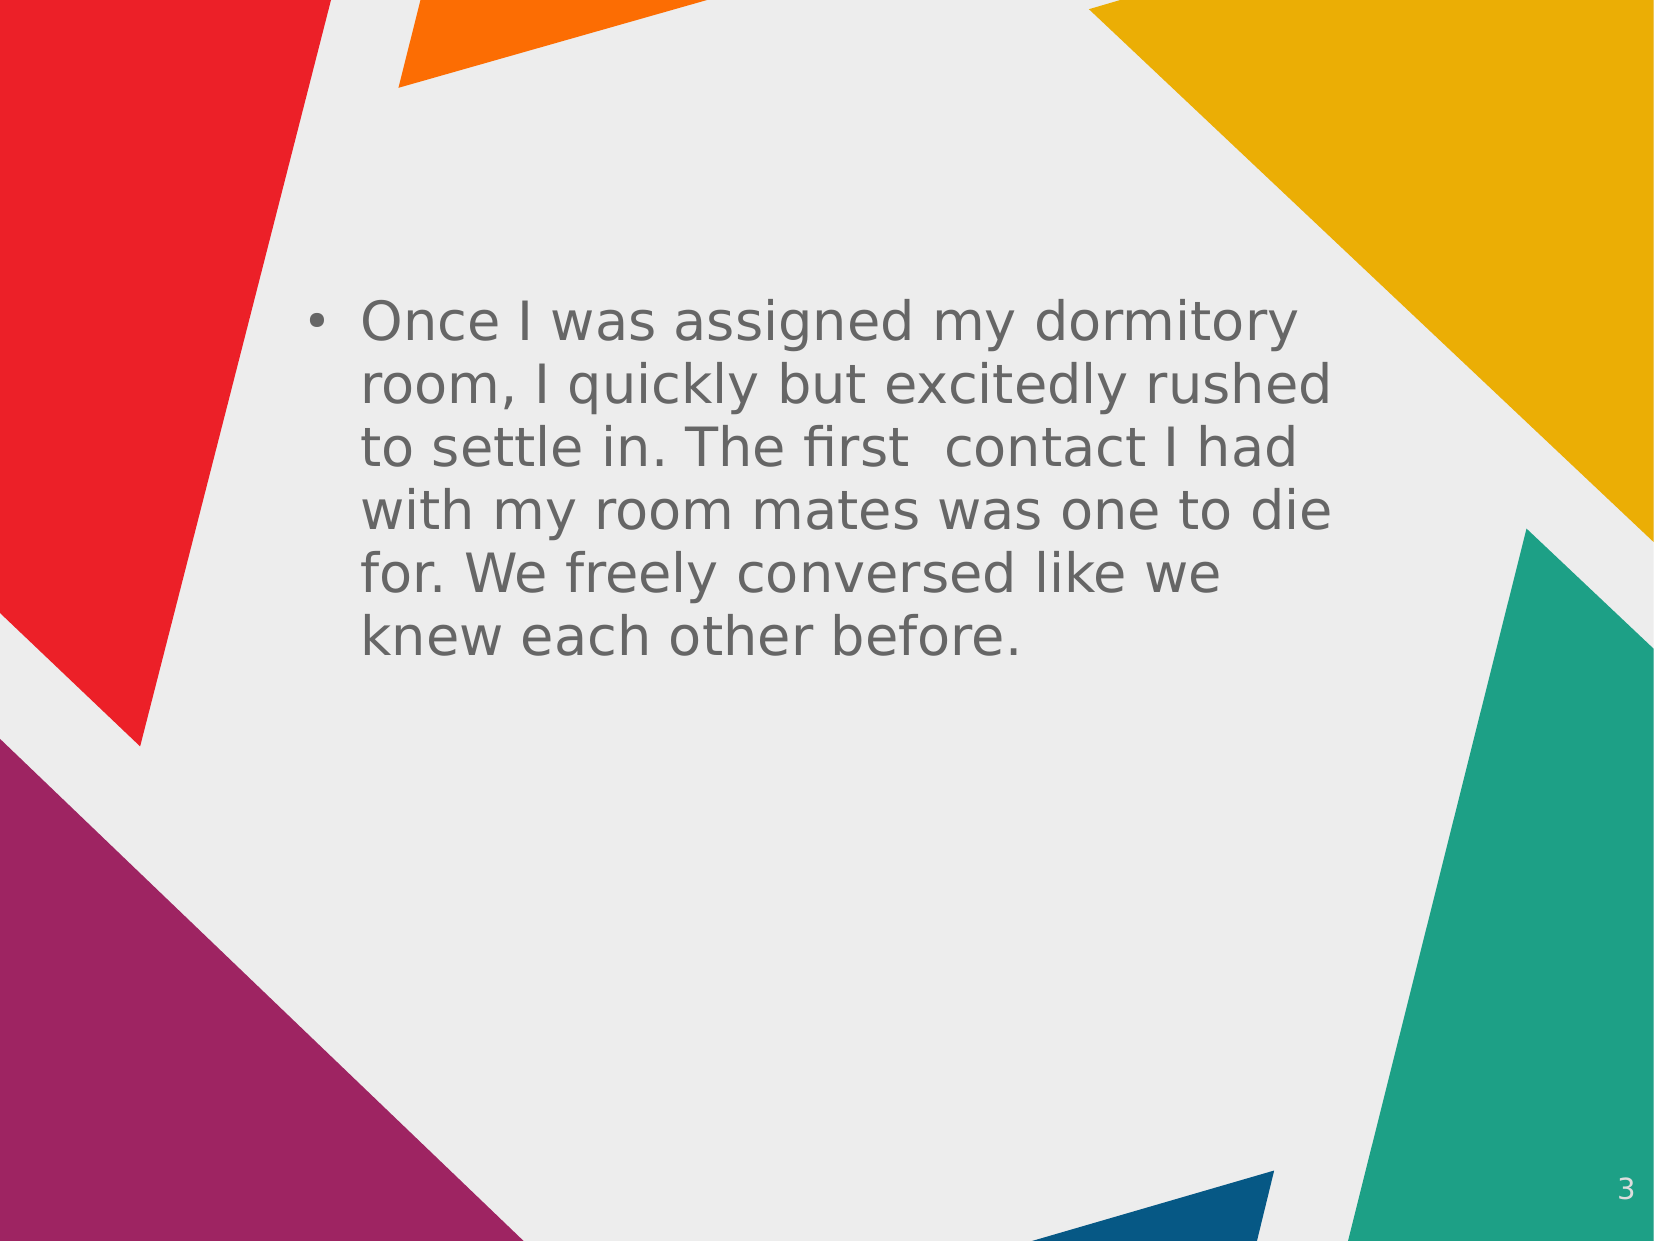

#
Once I was assigned my dormitory room, I quickly but excitedly rushed to settle in. The first contact I had with my room mates was one to die for. We freely conversed like we knew each other before.
3